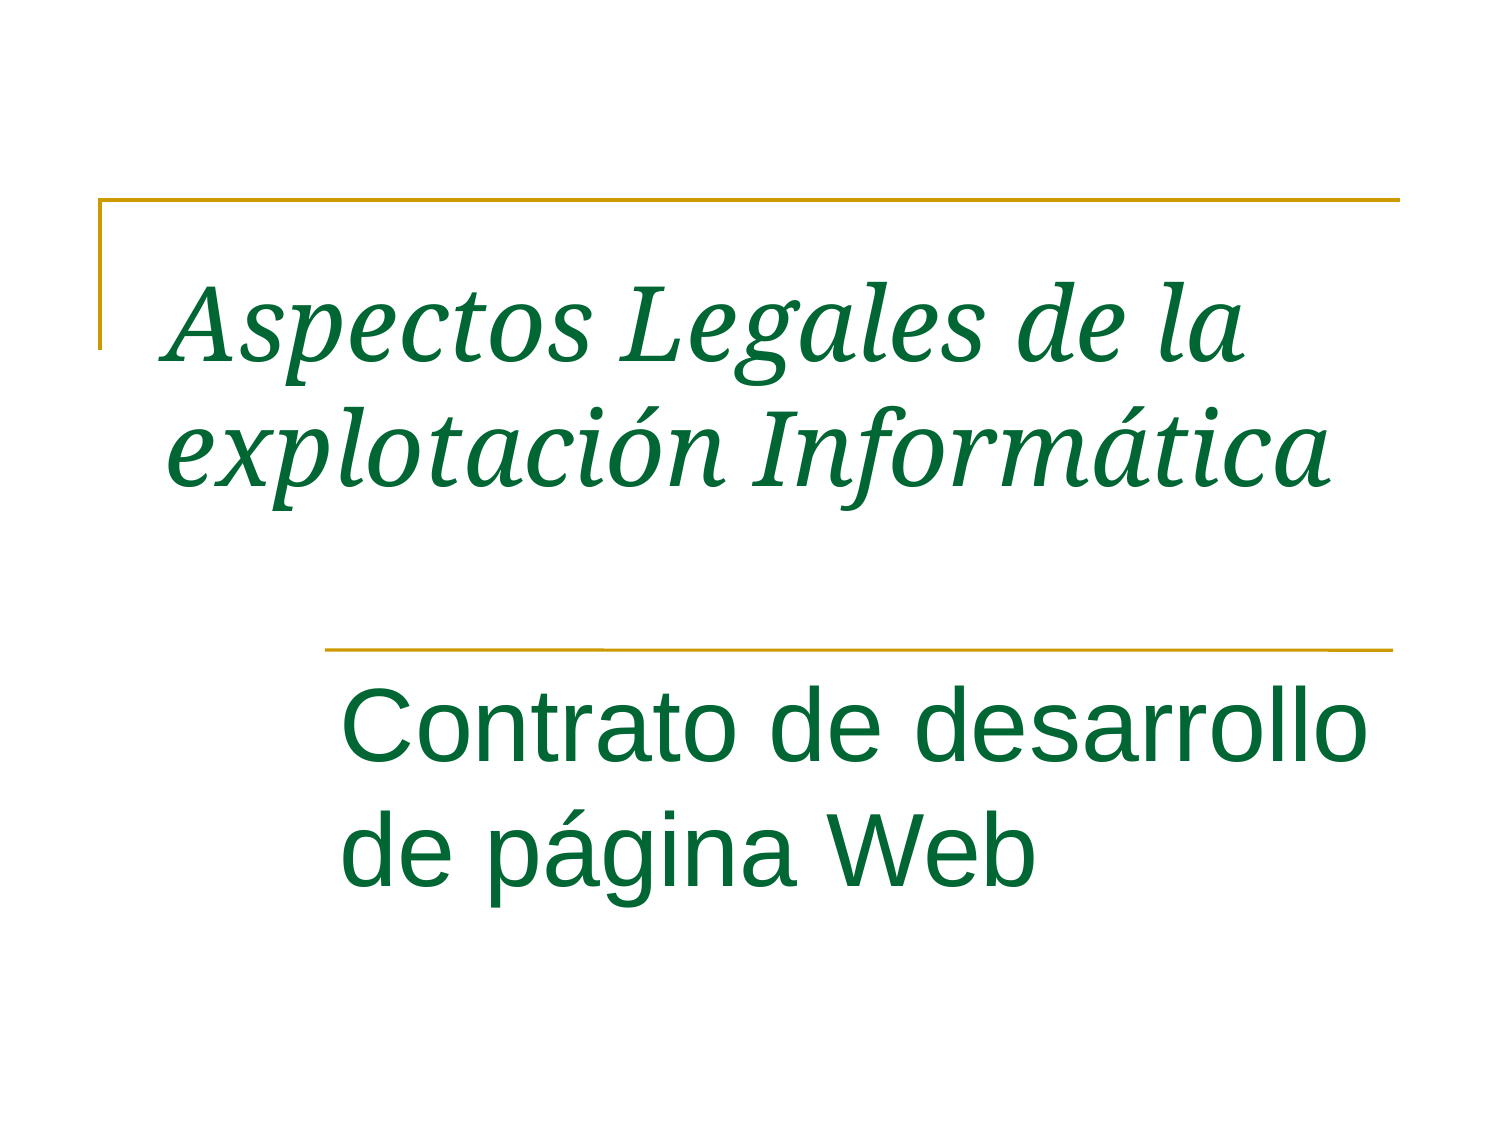

# Aspectos Legales de la explotación Informática
Contrato de desarrollo de página Web